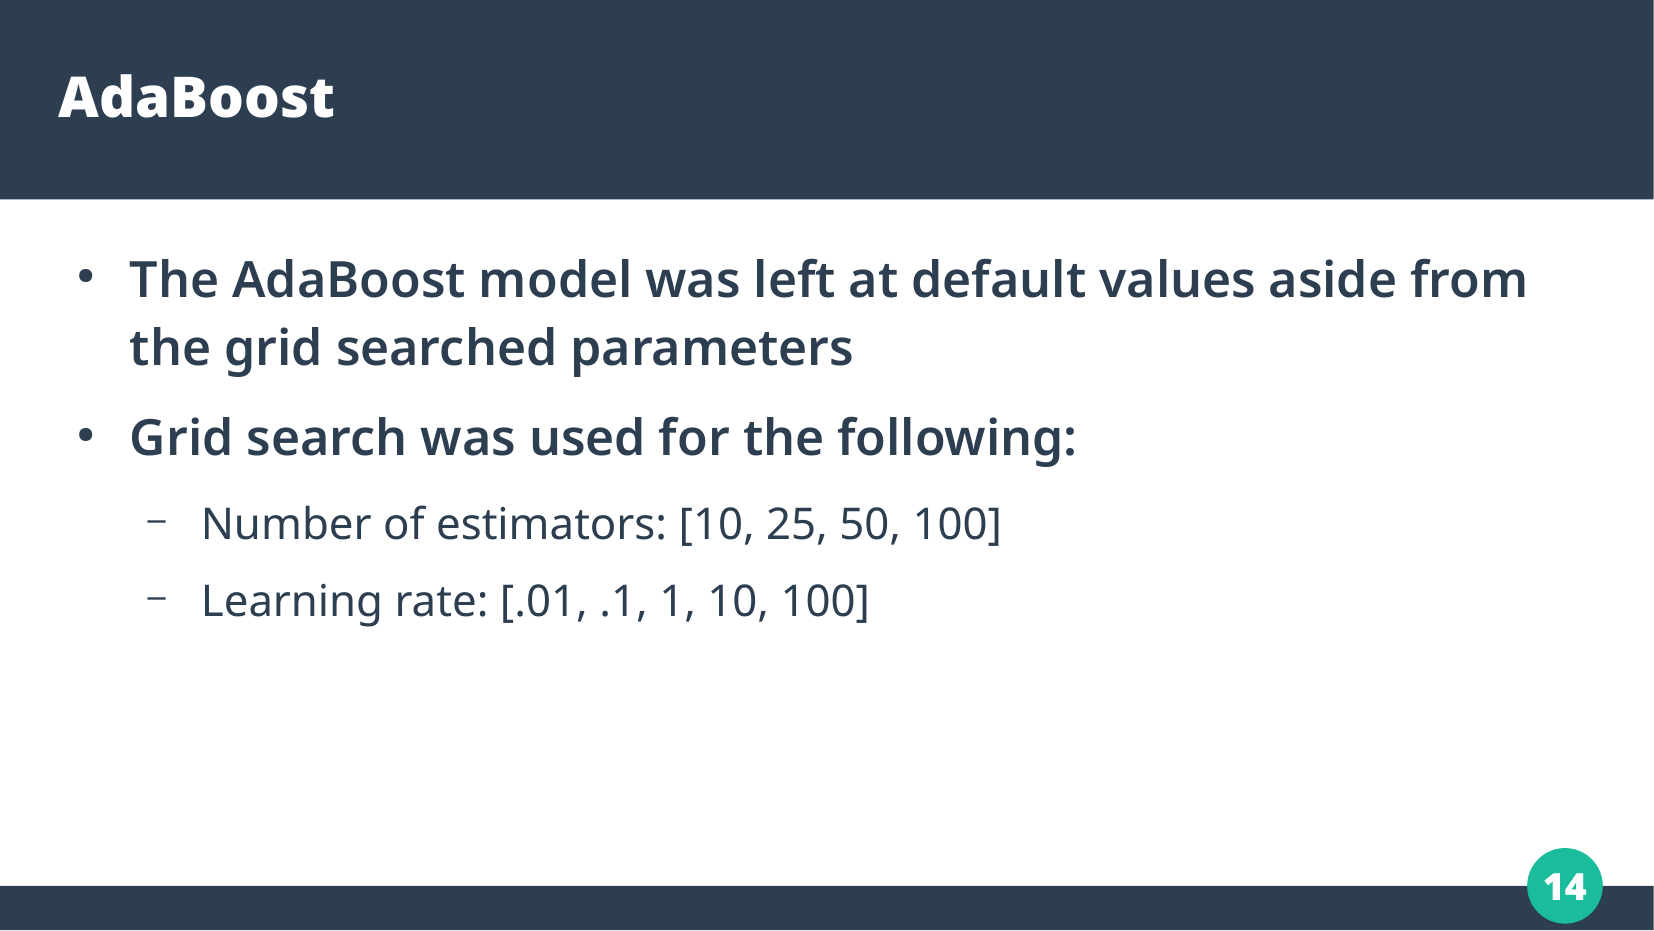

# AdaBoost
The AdaBoost model was left at default values aside from the grid searched parameters
Grid search was used for the following:
Number of estimators: [10, 25, 50, 100]
Learning rate: [.01, .1, 1, 10, 100]